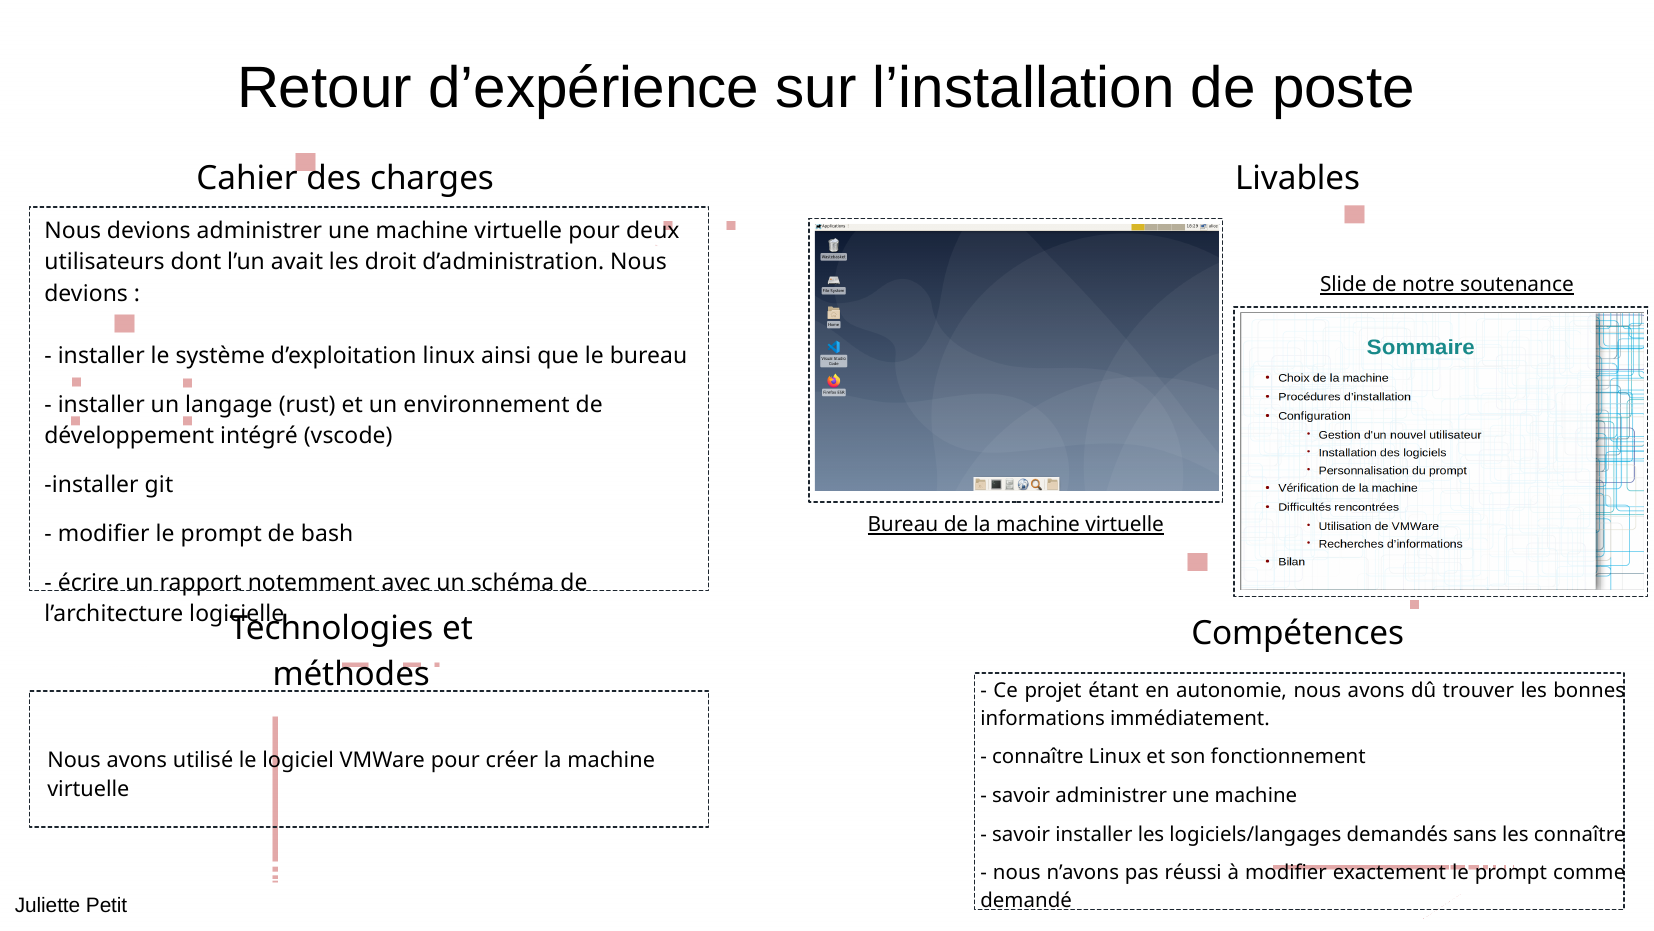

# Retour d’expérience sur l’installation de poste
Cahier des charges
Livables
Nous devions administrer une machine virtuelle pour deux utilisateurs dont l’un avait les droit d’administration. Nous devions :
- installer le système d’exploitation linux ainsi que le bureau
- installer un langage (rust) et un environnement de développement intégré (vscode)
-installer git
- modifier le prompt de bash
- écrire un rapport notemment avec un schéma de l’architecture logicielle
Slide de notre soutenance
Bureau de la machine virtuelle
Compétences
Technologies et méthodes
- Ce projet étant en autonomie, nous avons dû trouver les bonnes informations immédiatement.
- connaître Linux et son fonctionnement
- savoir administrer une machine
- savoir installer les logiciels/langages demandés sans les connaître
- nous n’avons pas réussi à modifier exactement le prompt comme demandé
Nous avons utilisé le logiciel VMWare pour créer la machine virtuelle
Juliette Petit